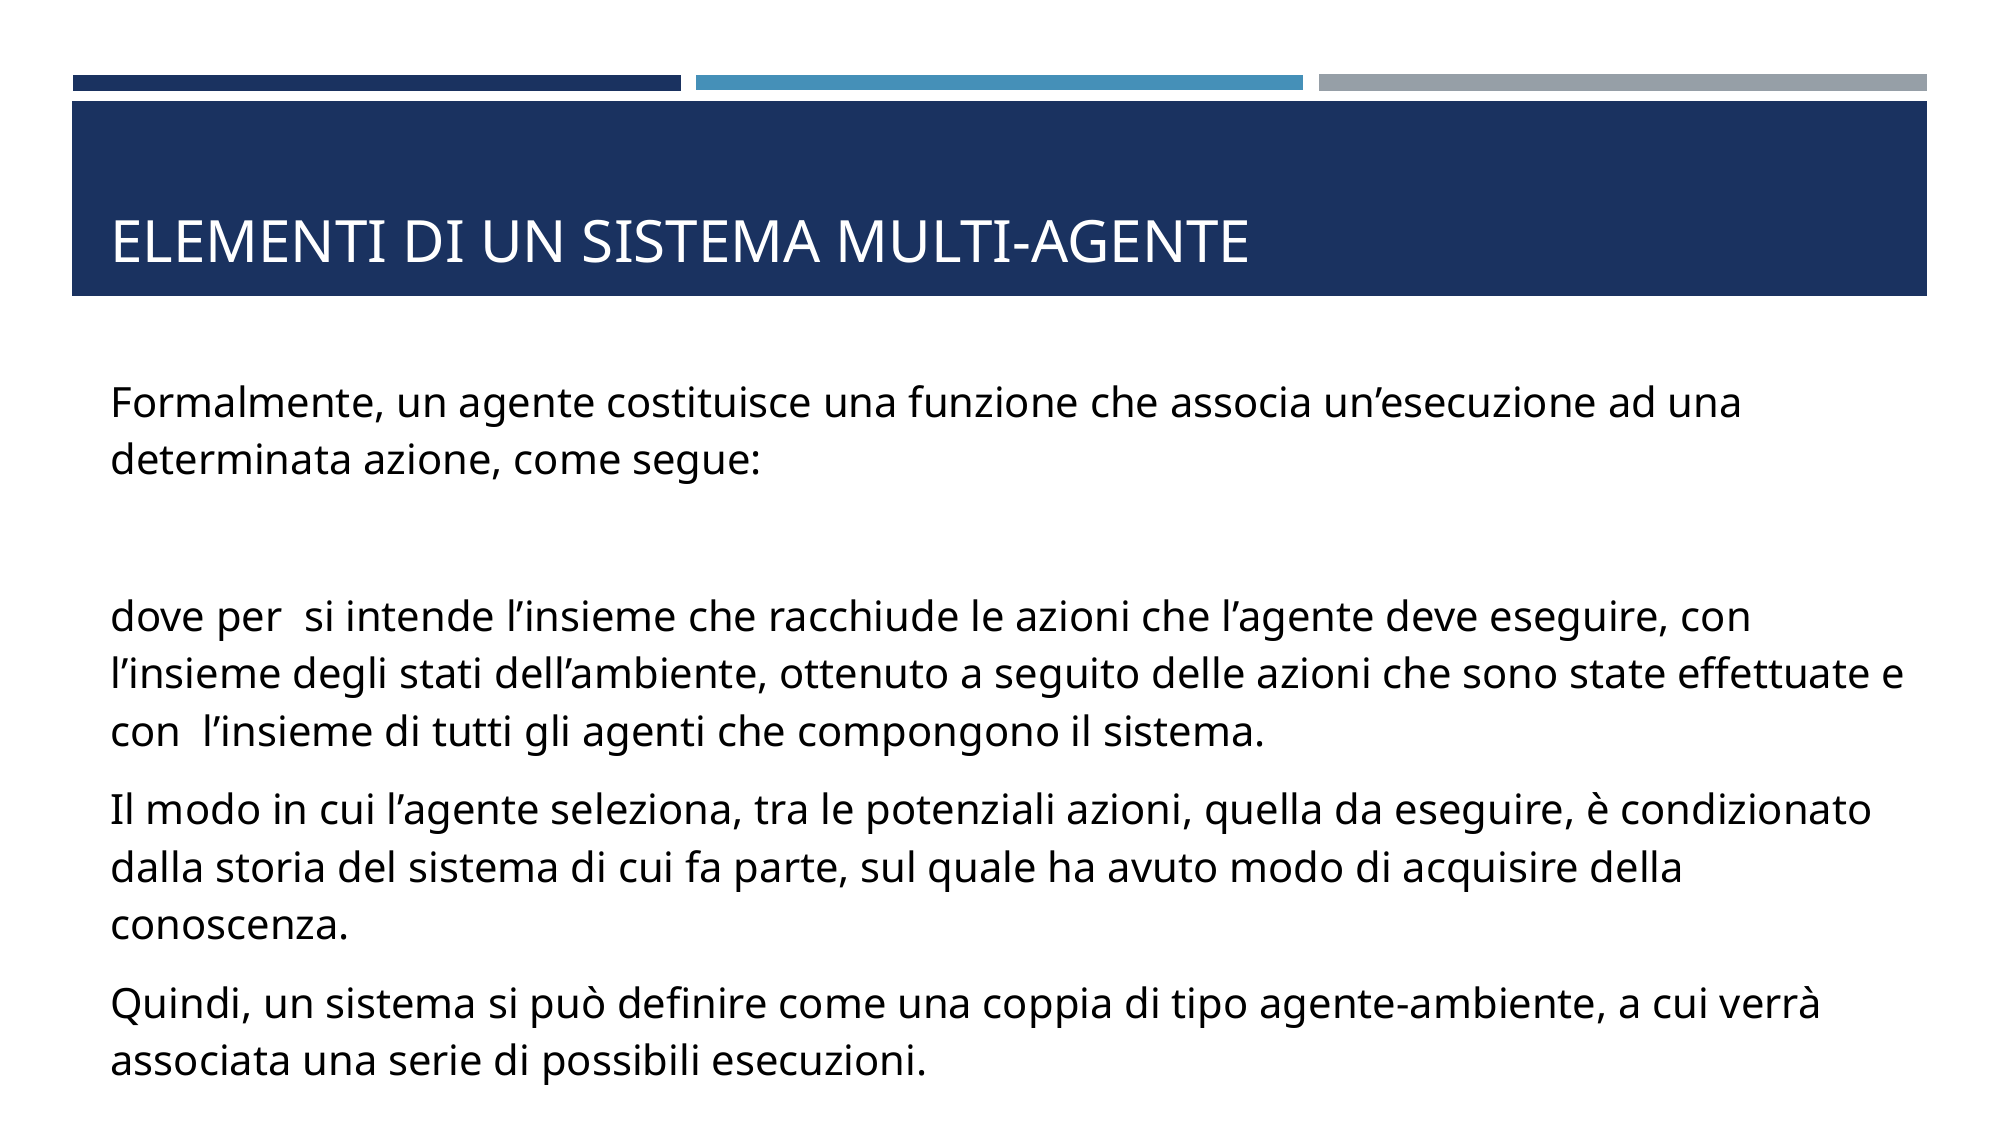

# Elementi di un Sistema multi-agente
Formalmente, un agente costituisce una funzione che associa un’esecuzione ad una determinata azione, come segue:
dove per si intende l’insieme che racchiude le azioni che l’agente deve eseguire, con l’insieme degli stati dell’ambiente, ottenuto a seguito delle azioni che sono state effettuate e con l’insieme di tutti gli agenti che compongono il sistema.
Il modo in cui l’agente seleziona, tra le potenziali azioni, quella da eseguire, è condizionato dalla storia del sistema di cui fa parte, sul quale ha avuto modo di acquisire della conoscenza.
Quindi, un sistema si può definire come una coppia di tipo agente-ambiente, a cui verrà associata una serie di possibili esecuzioni.